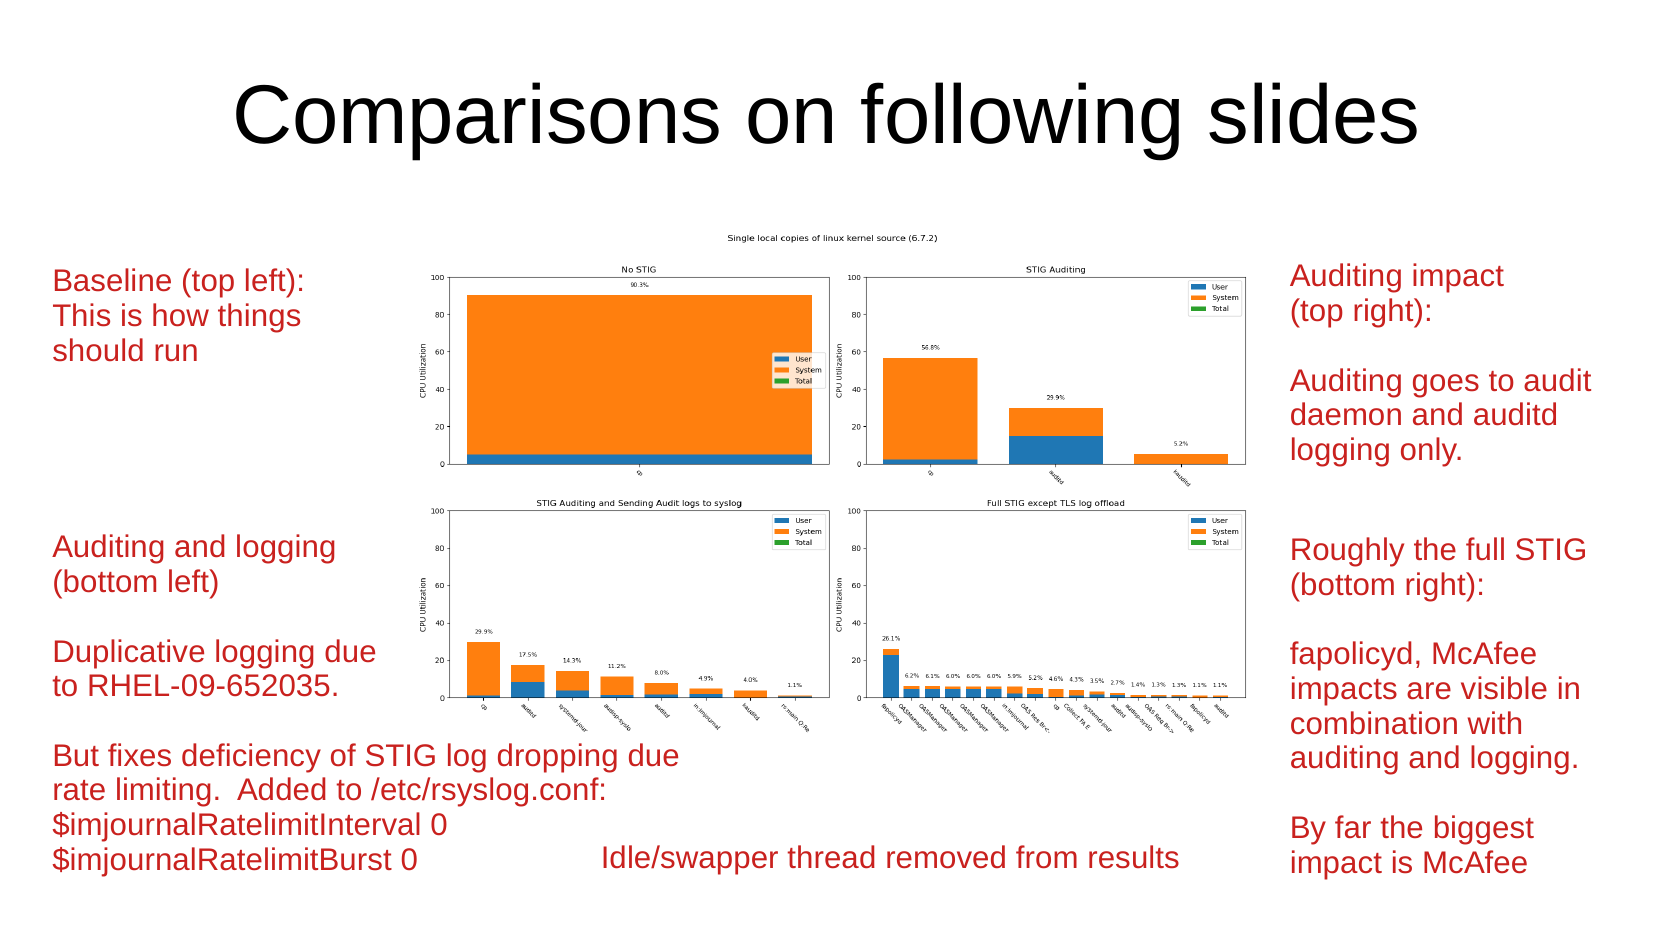

# Comparisons on following slides
Auditing impact
(top right):
Auditing goes to audit daemon and auditd logging only.
Baseline (top left):
This is how things should run
Auditing and logging
(bottom left)
Duplicative logging due
to RHEL-09-652035.
But fixes deficiency of STIG log dropping due rate limiting. Added to /etc/rsyslog.conf:
$imjournalRatelimitInterval 0
$imjournalRatelimitBurst 0
Roughly the full STIG
(bottom right):
fapolicyd, McAfee impacts are visible in combination with auditing and logging.
By far the biggest impact is McAfee
Idle/swapper thread removed from results